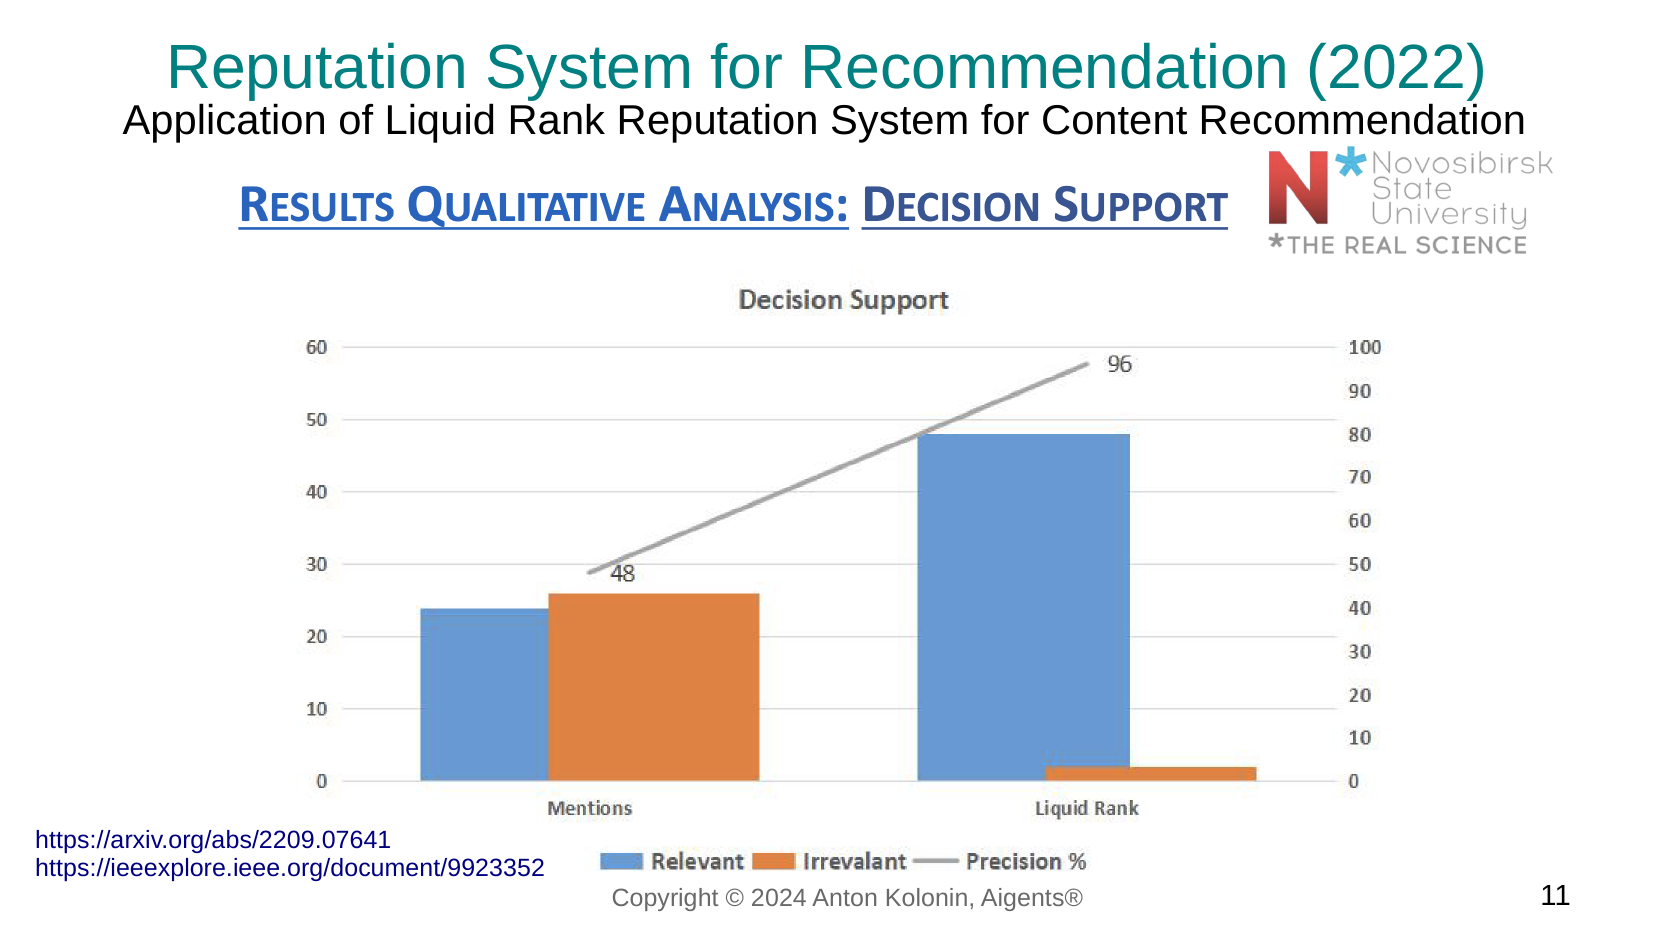

Reputation System for Recommendation (2022)
Application of Liquid Rank Reputation System for Content Recommendation
https://arxiv.org/abs/2209.07641
https://ieeexplore.ieee.org/document/9923352
Copyright © 2024 Anton Kolonin, Aigents®
11